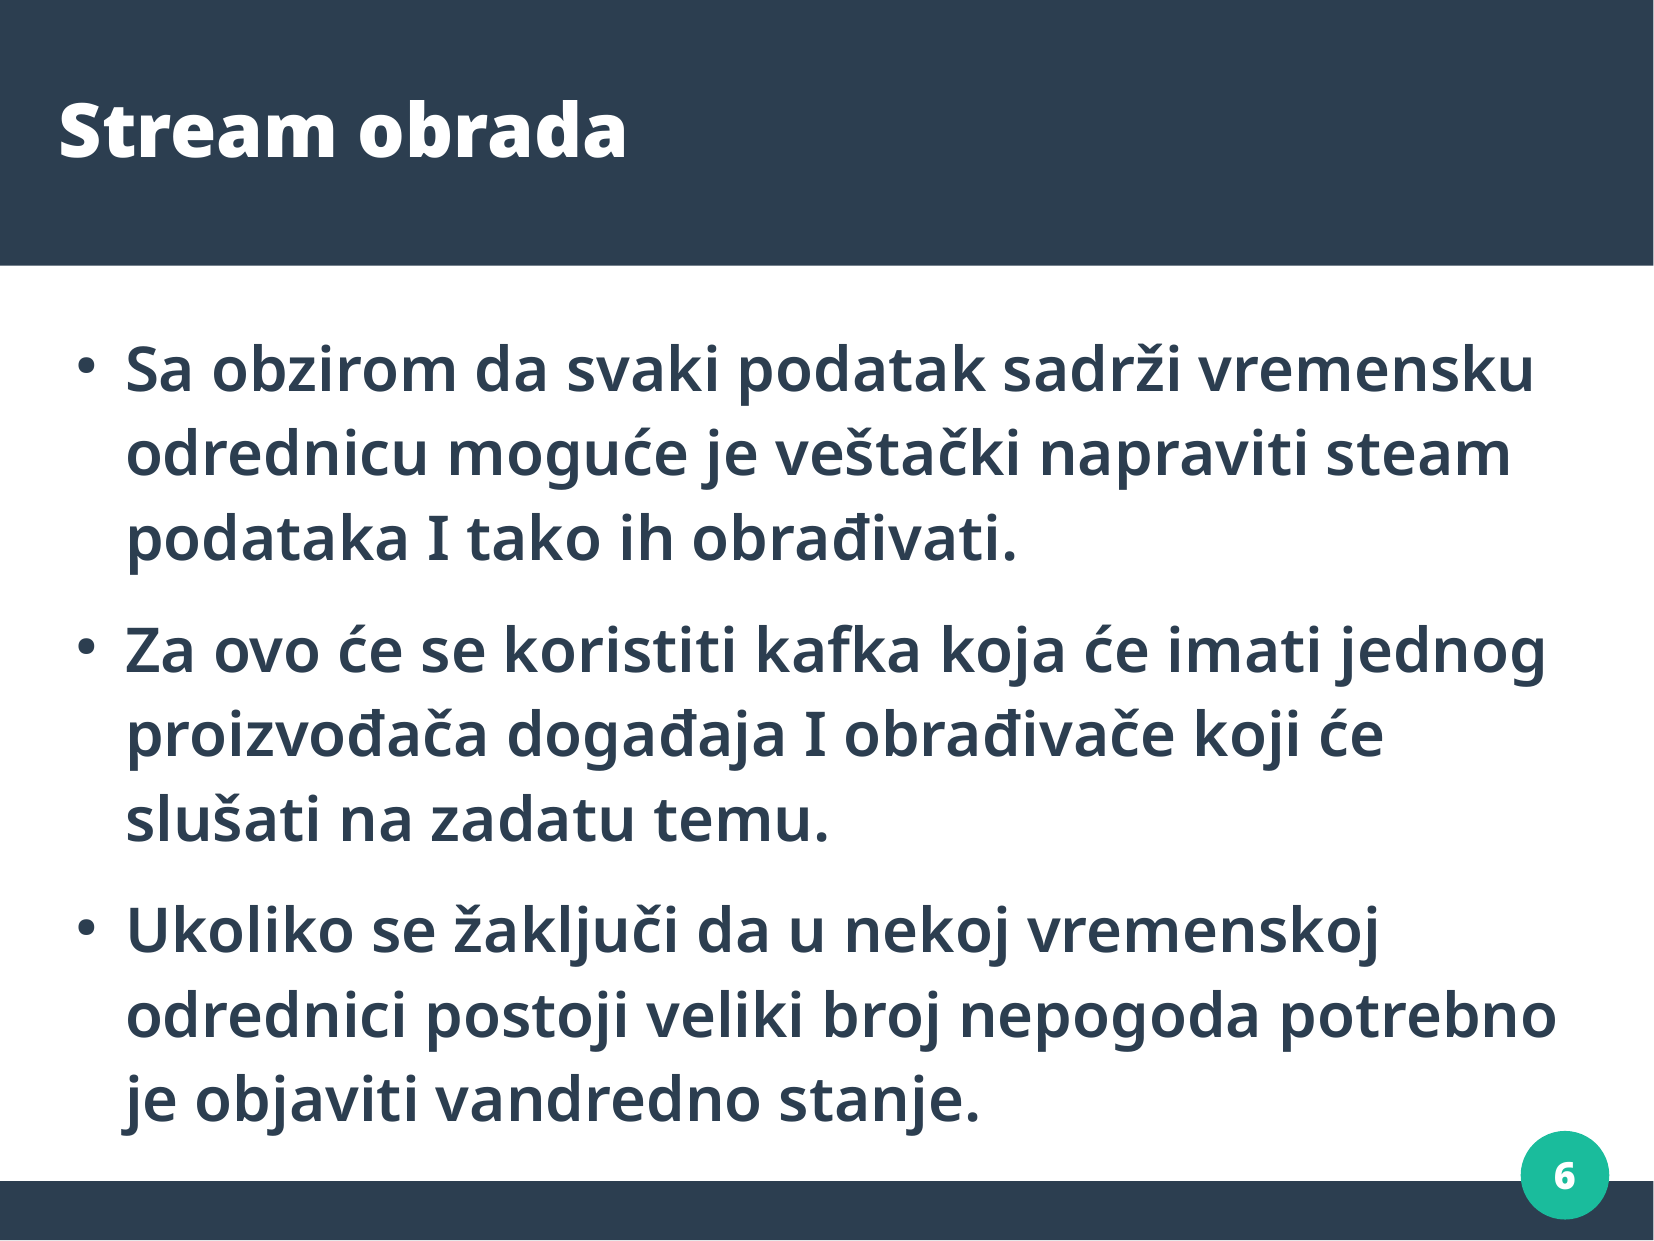

# Stream obrada
Sa obzirom da svaki podatak sadrži vremensku odrednicu moguće je veštački napraviti steam podataka I tako ih obrađivati.
Za ovo će se koristiti kafka koja će imati jednog proizvođača događaja I obrađivače koji će slušati na zadatu temu.
Ukoliko se žaključi da u nekoj vremenskoj odrednici postoji veliki broj nepogoda potrebno je objaviti vandredno stanje.
6